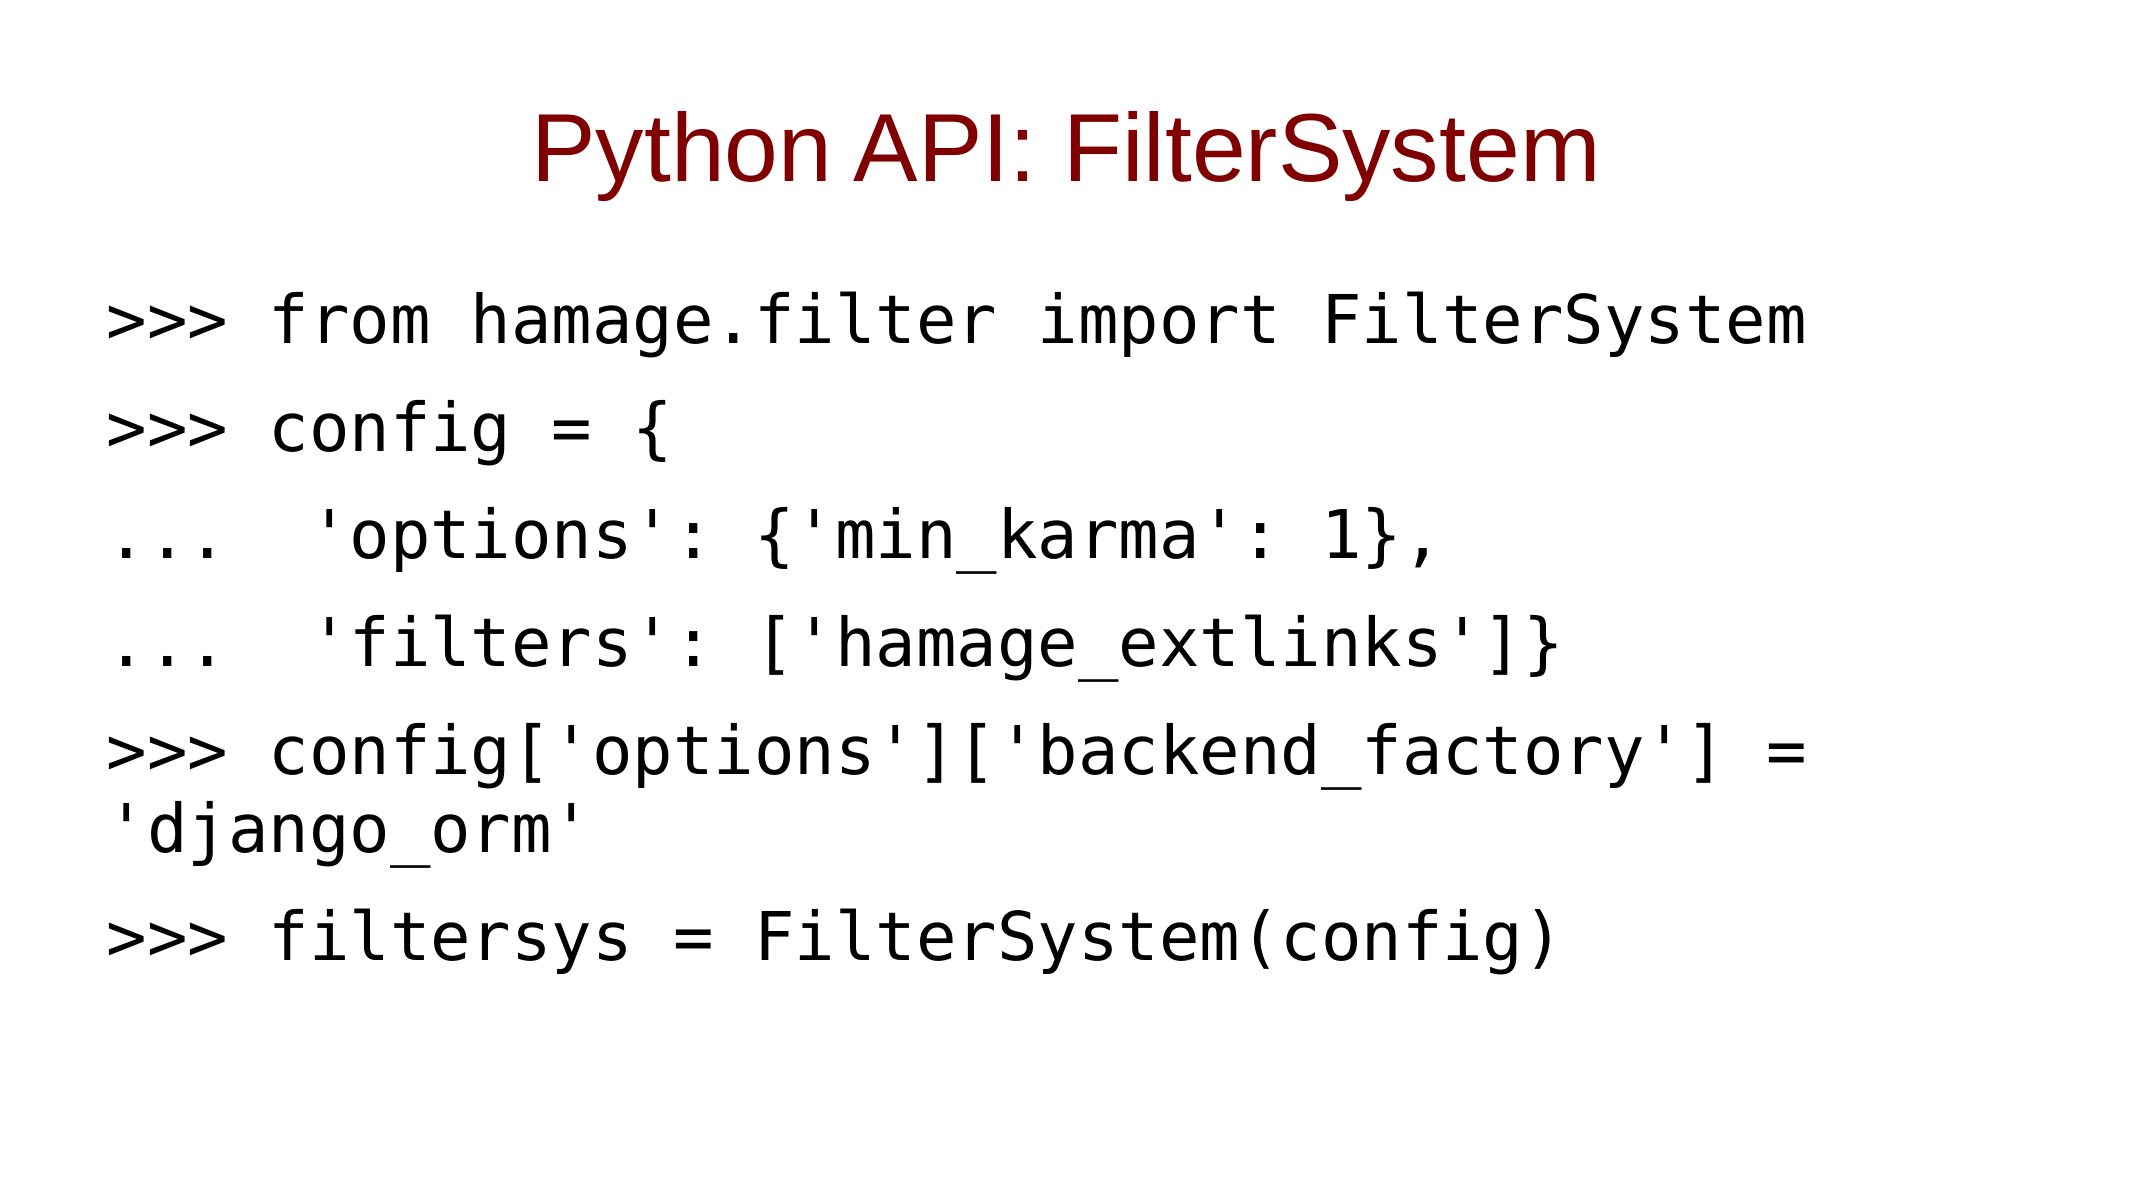

# Python API: FilterSystem
>>> from hamage.filter import FilterSystem
>>> config = {
... 'options': {'min_karma': 1},
... 'filters': ['hamage_extlinks']}
>>> config['options']['backend_factory'] = 'django_orm'
>>> filtersys = FilterSystem(config)